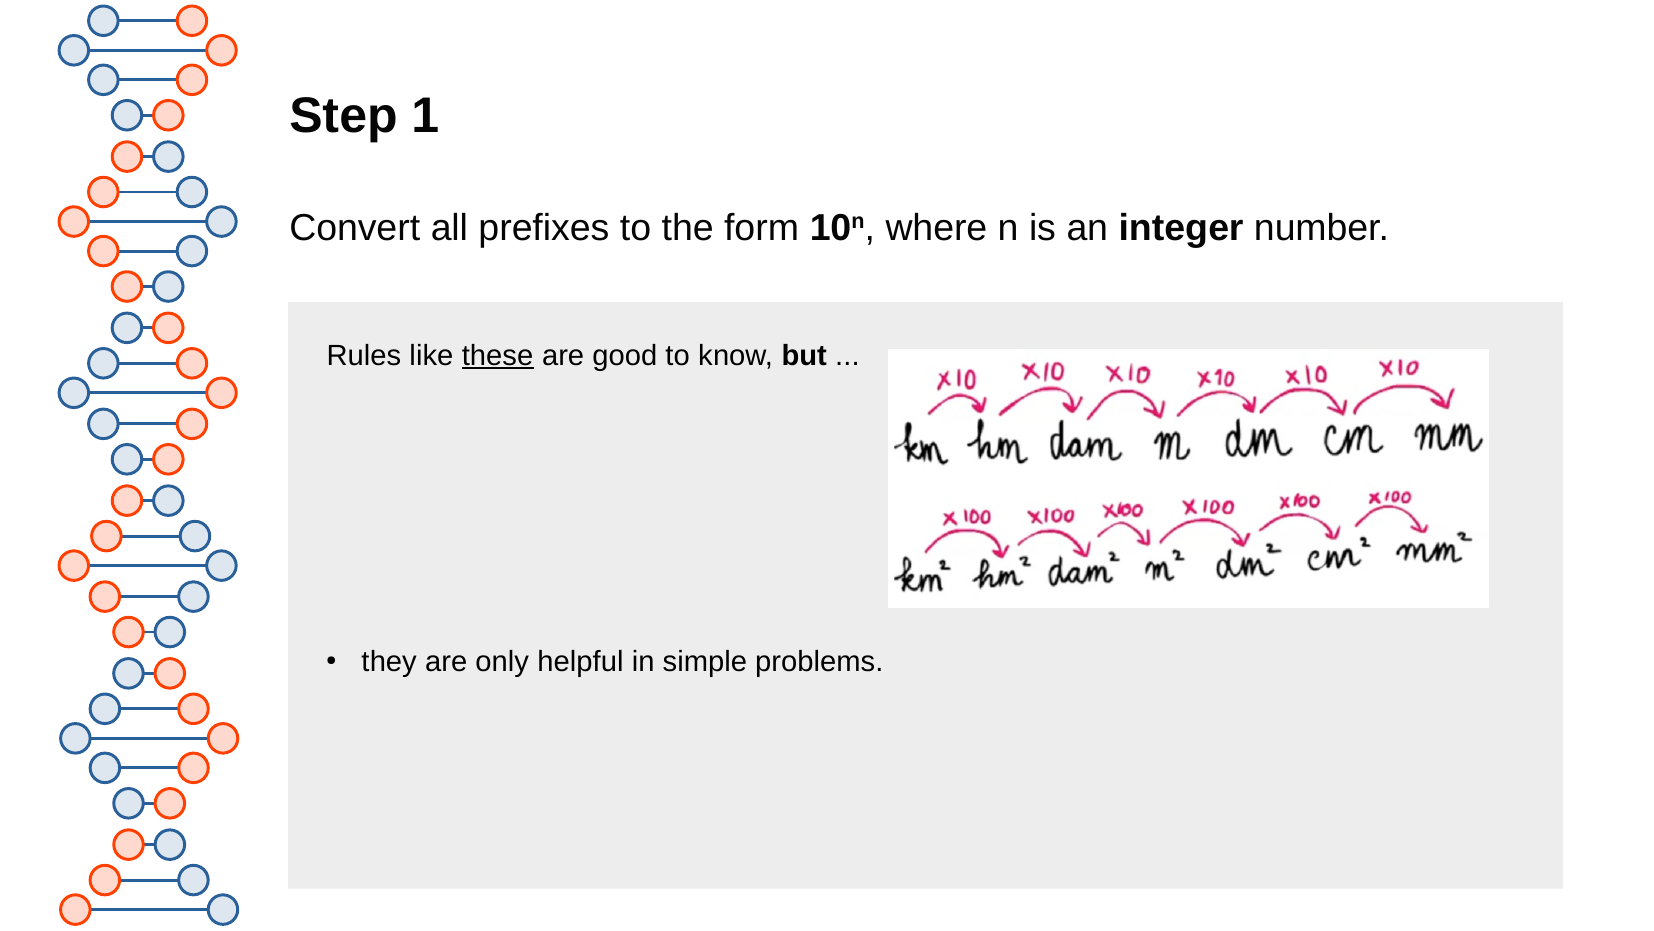

# Step 1
Convert all prefixes to the form 10n, where n is an integer number.
Rules like these are good to know, but ...
they are only helpful in simple problems.